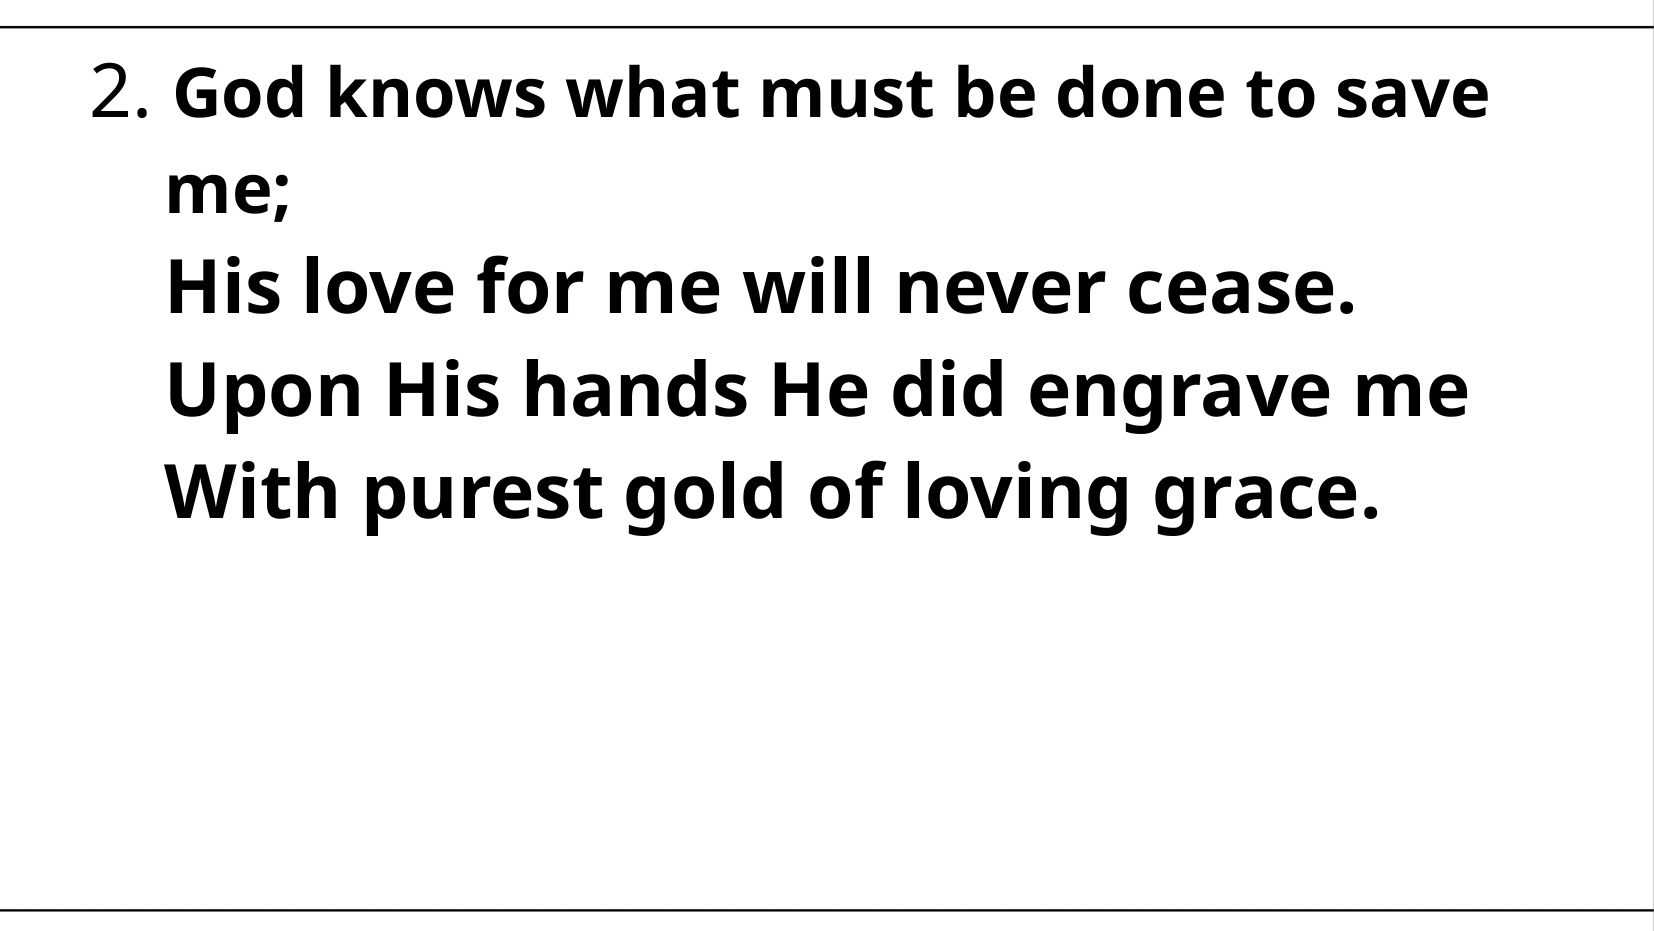

2. God knows what must be done to save me;
His love for me will never cease.
Upon His hands He did engrave me
With purest gold of loving grace.